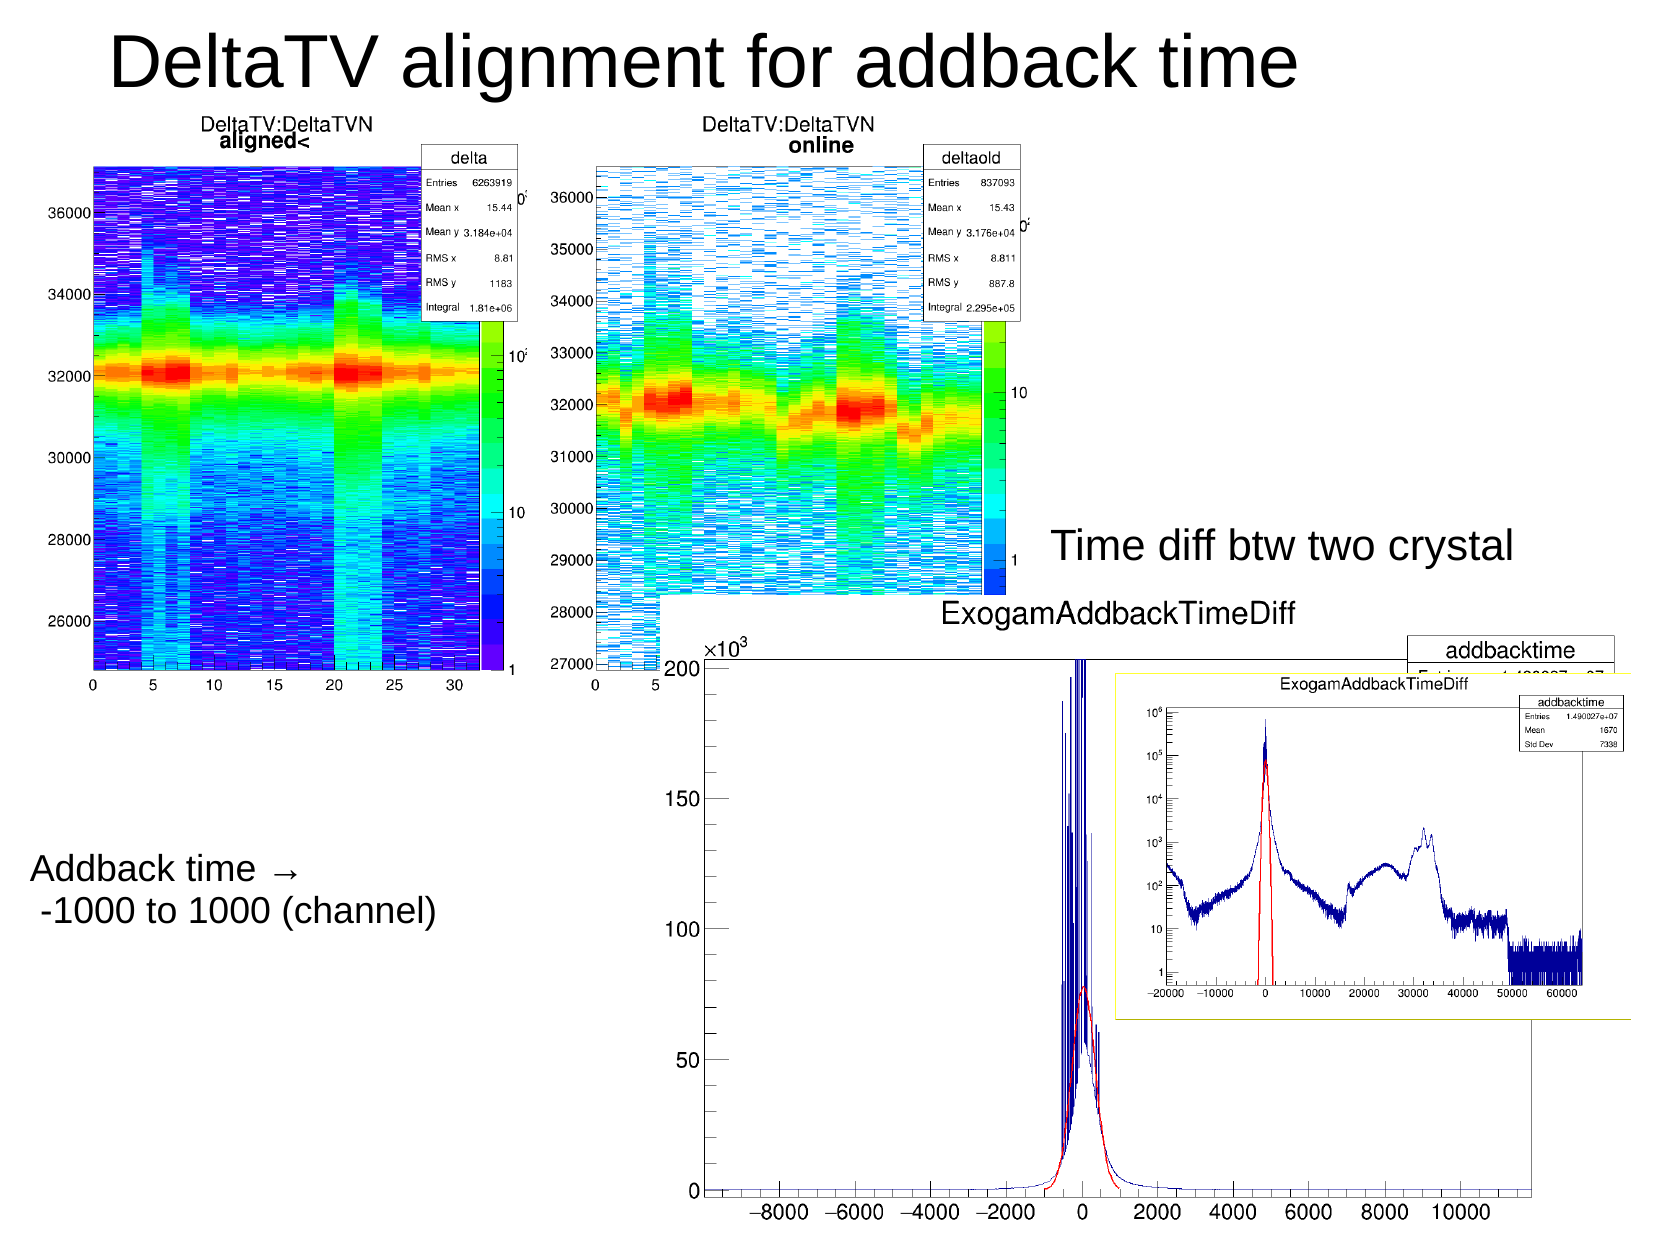

# DeltaTV alignment for addback time
Time diff btw two crystal
Addback time →
 -1000 to 1000 (channel)